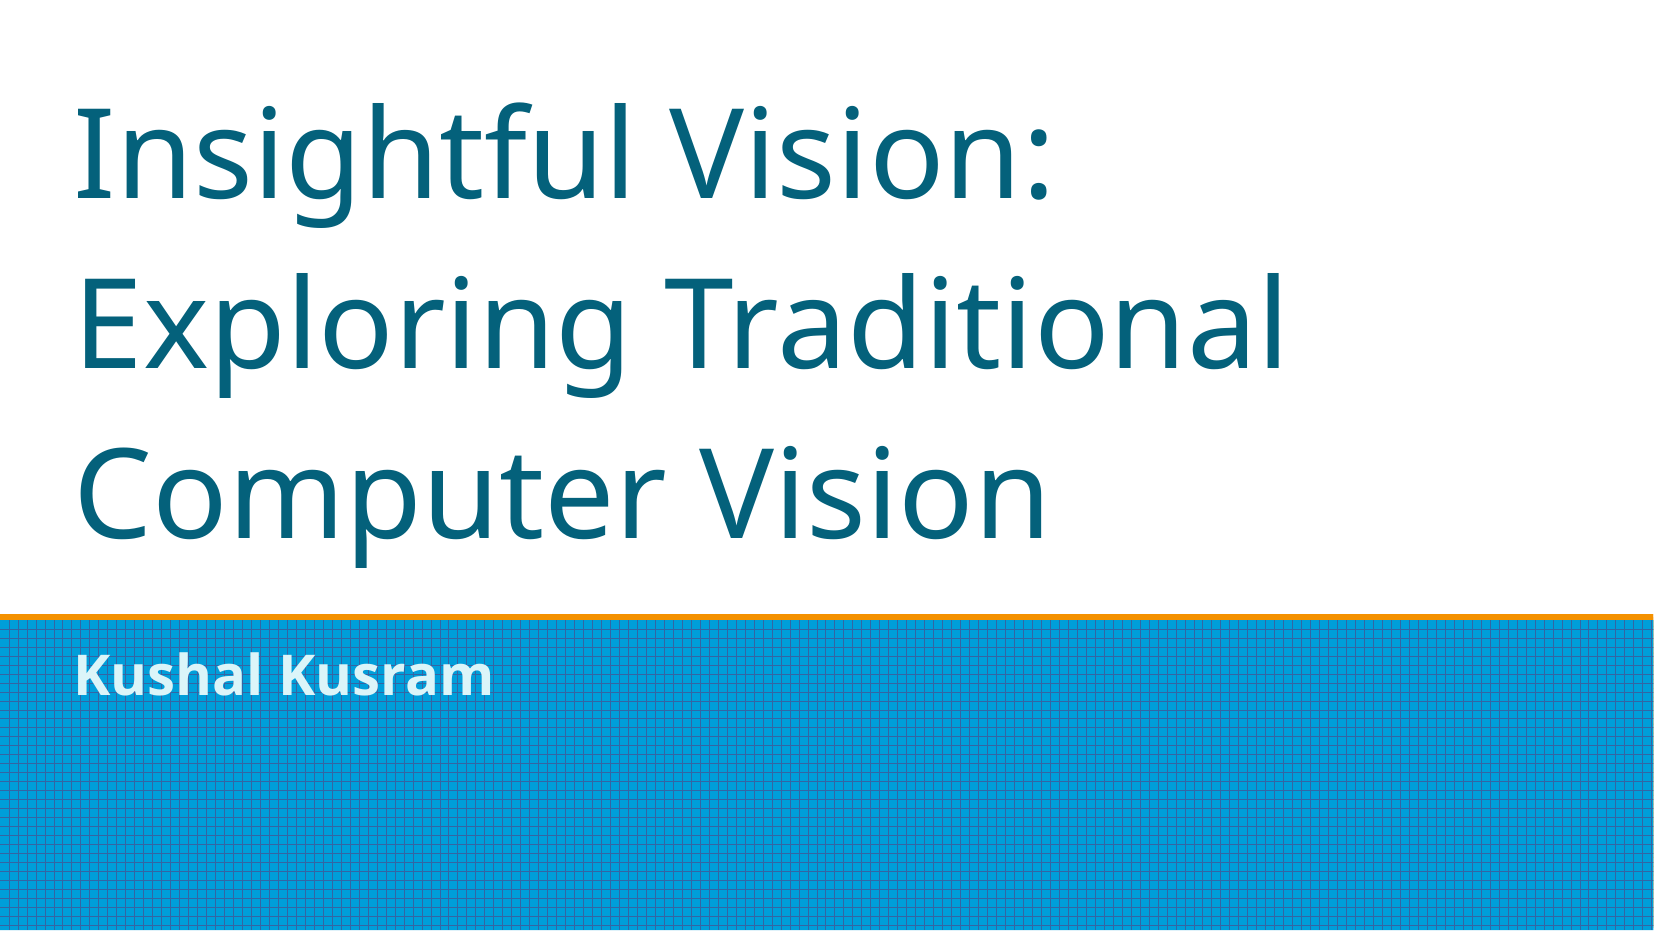

# Insightful Vision: Exploring Traditional Computer Vision
Kushal Kusram